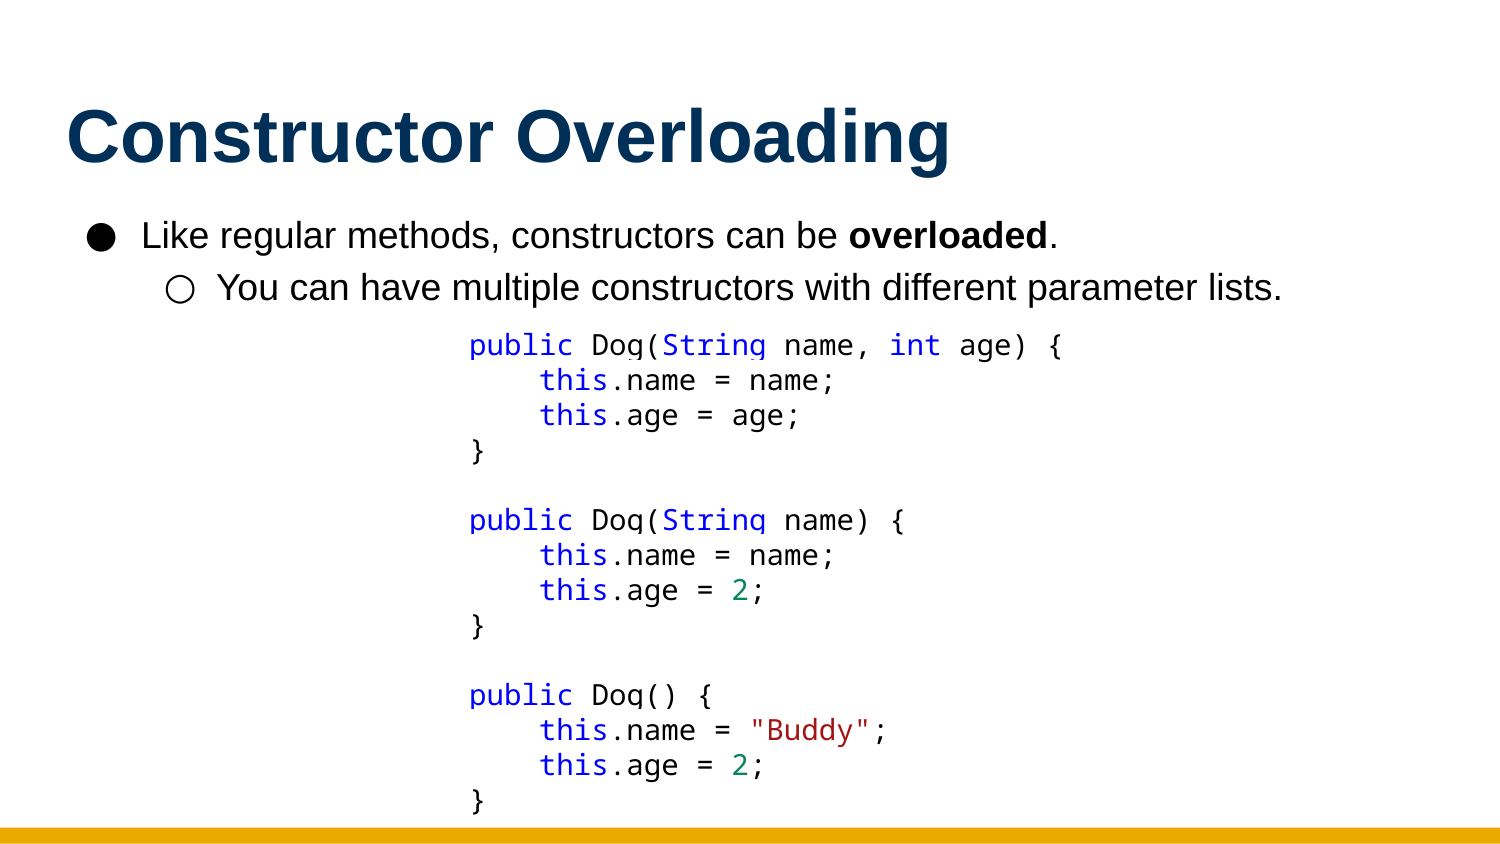

# Constructor Overloading
Like regular methods, constructors can be overloaded.
You can have multiple constructors with different parameter lists.
public Dog(String name, int age) {
    this.name = name;
    this.age = age;
}
public Dog(String name) {
    this.name = name;
    this.age = 2;
}
public Dog() {
    this.name = "Buddy";
    this.age = 2;
}